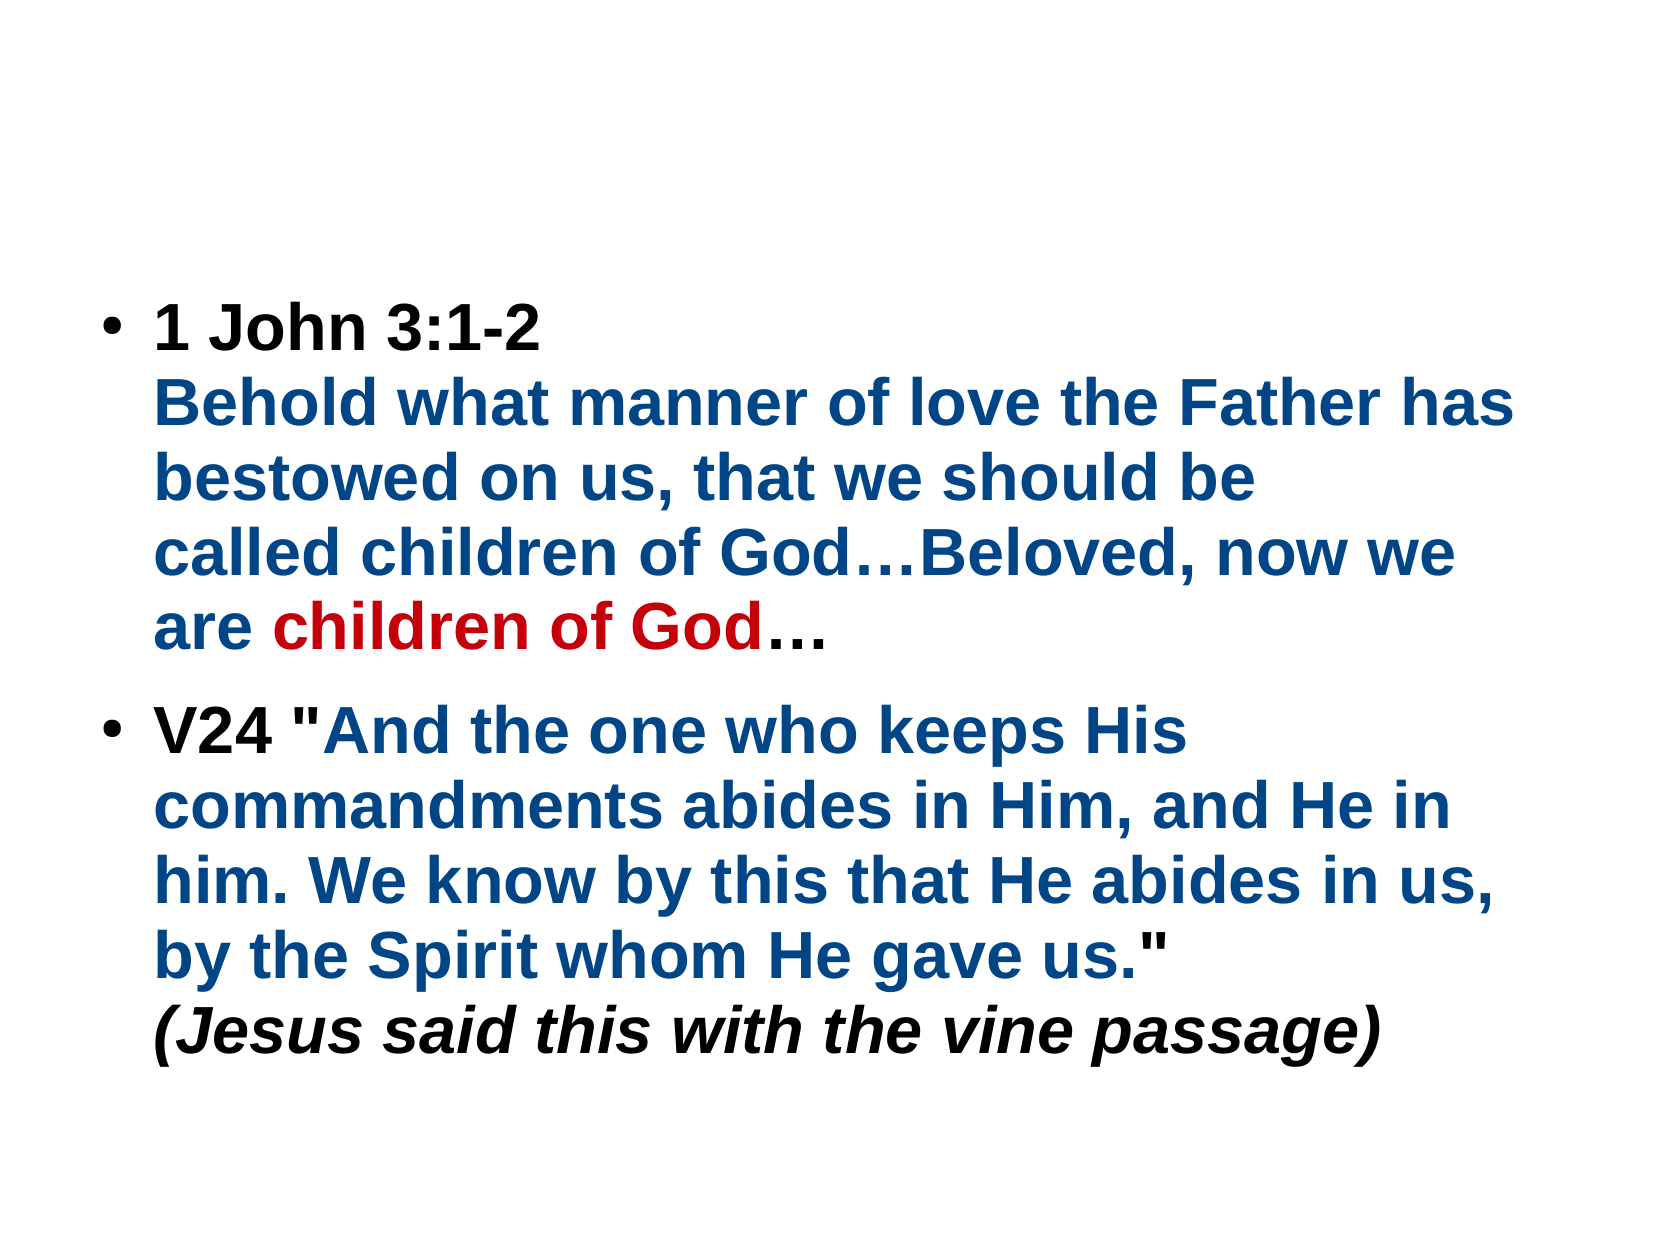

#
1 John 3:1-2
Behold what manner of love the Father has bestowed on us, that we should be
called children of God…Beloved, now we are children of God…
V24 "And the one who keeps His commandments abides in Him, and He in him. We know by this that He abides in us, by the Spirit whom He gave us."
(Jesus said this with the vine passage)